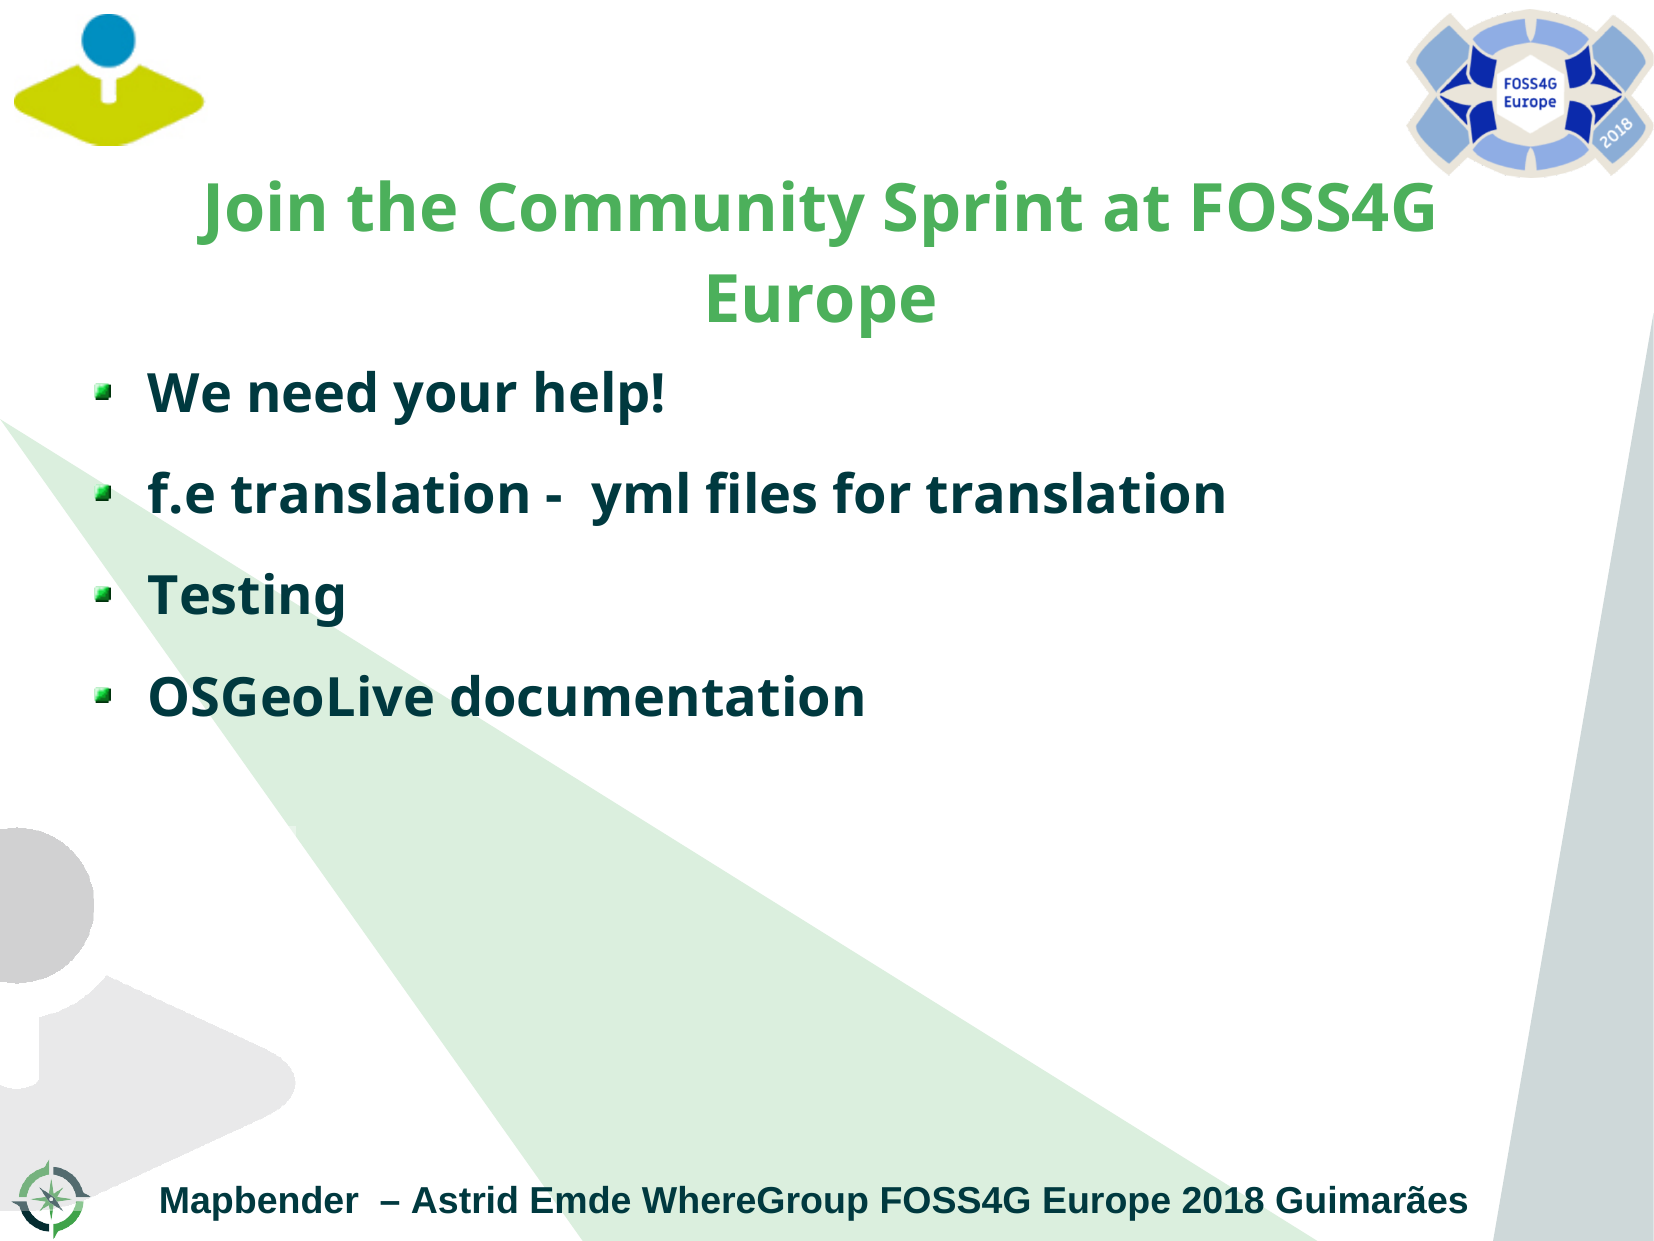

# Join the Community Sprint at FOSS4G Europe
We need your help!
f.e translation - yml files for translation
Testing
OSGeoLive documentation